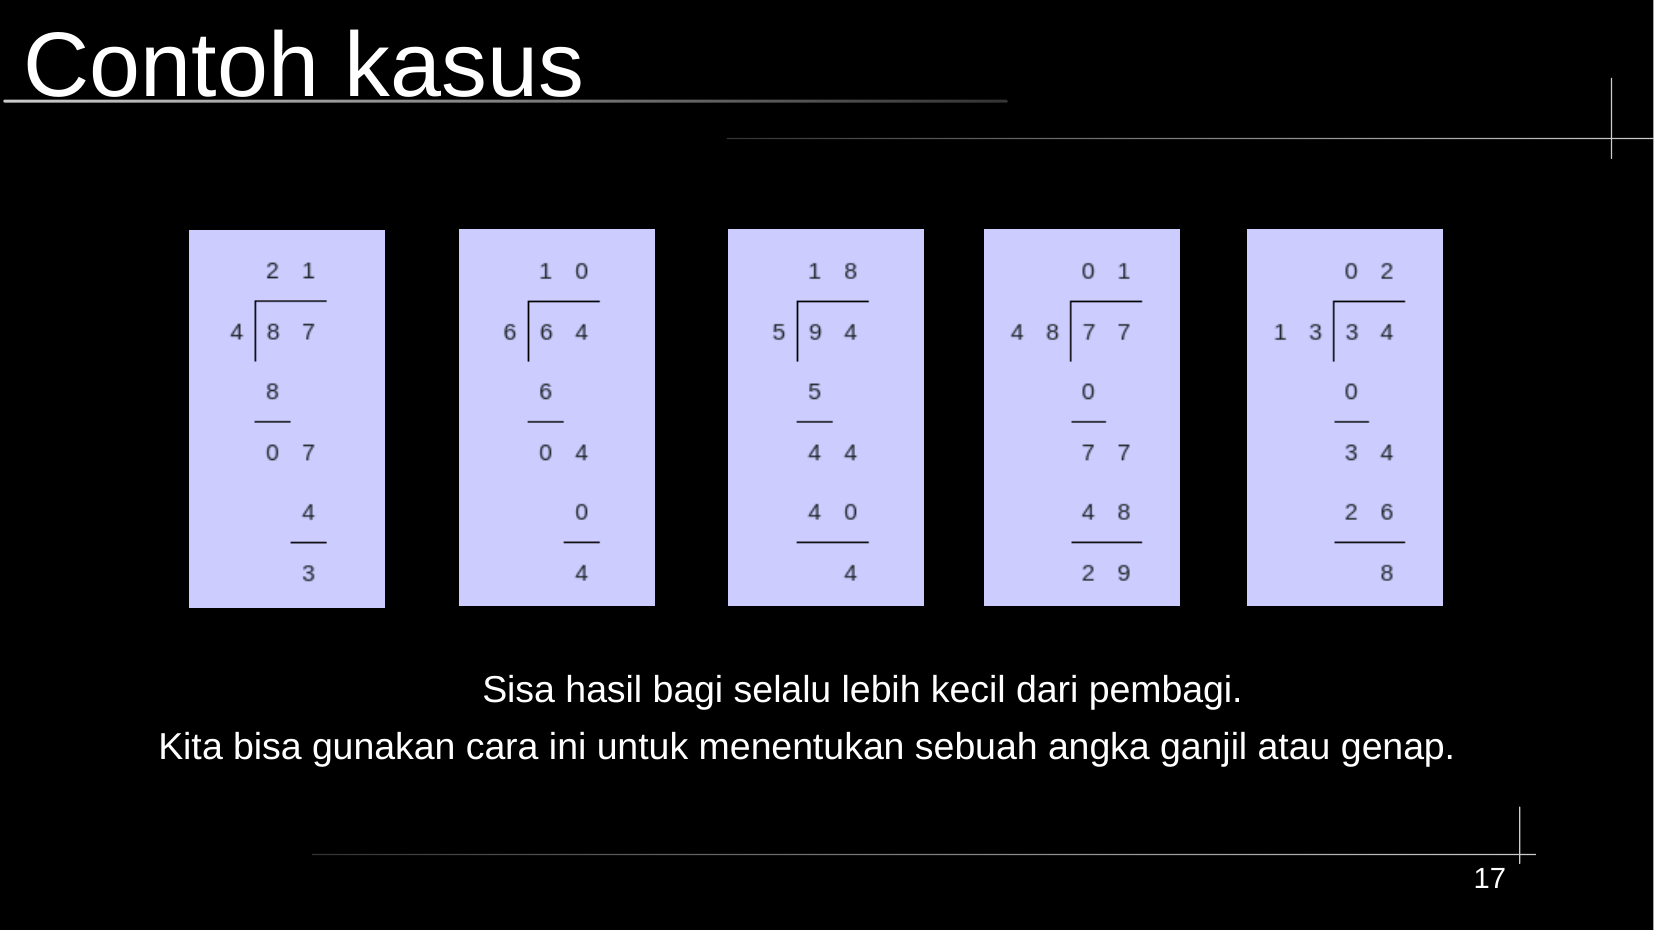

# Contoh kasus
Sisa hasil bagi selalu lebih kecil dari pembagi.
Kita bisa gunakan cara ini untuk menentukan sebuah angka ganjil atau genap.
17